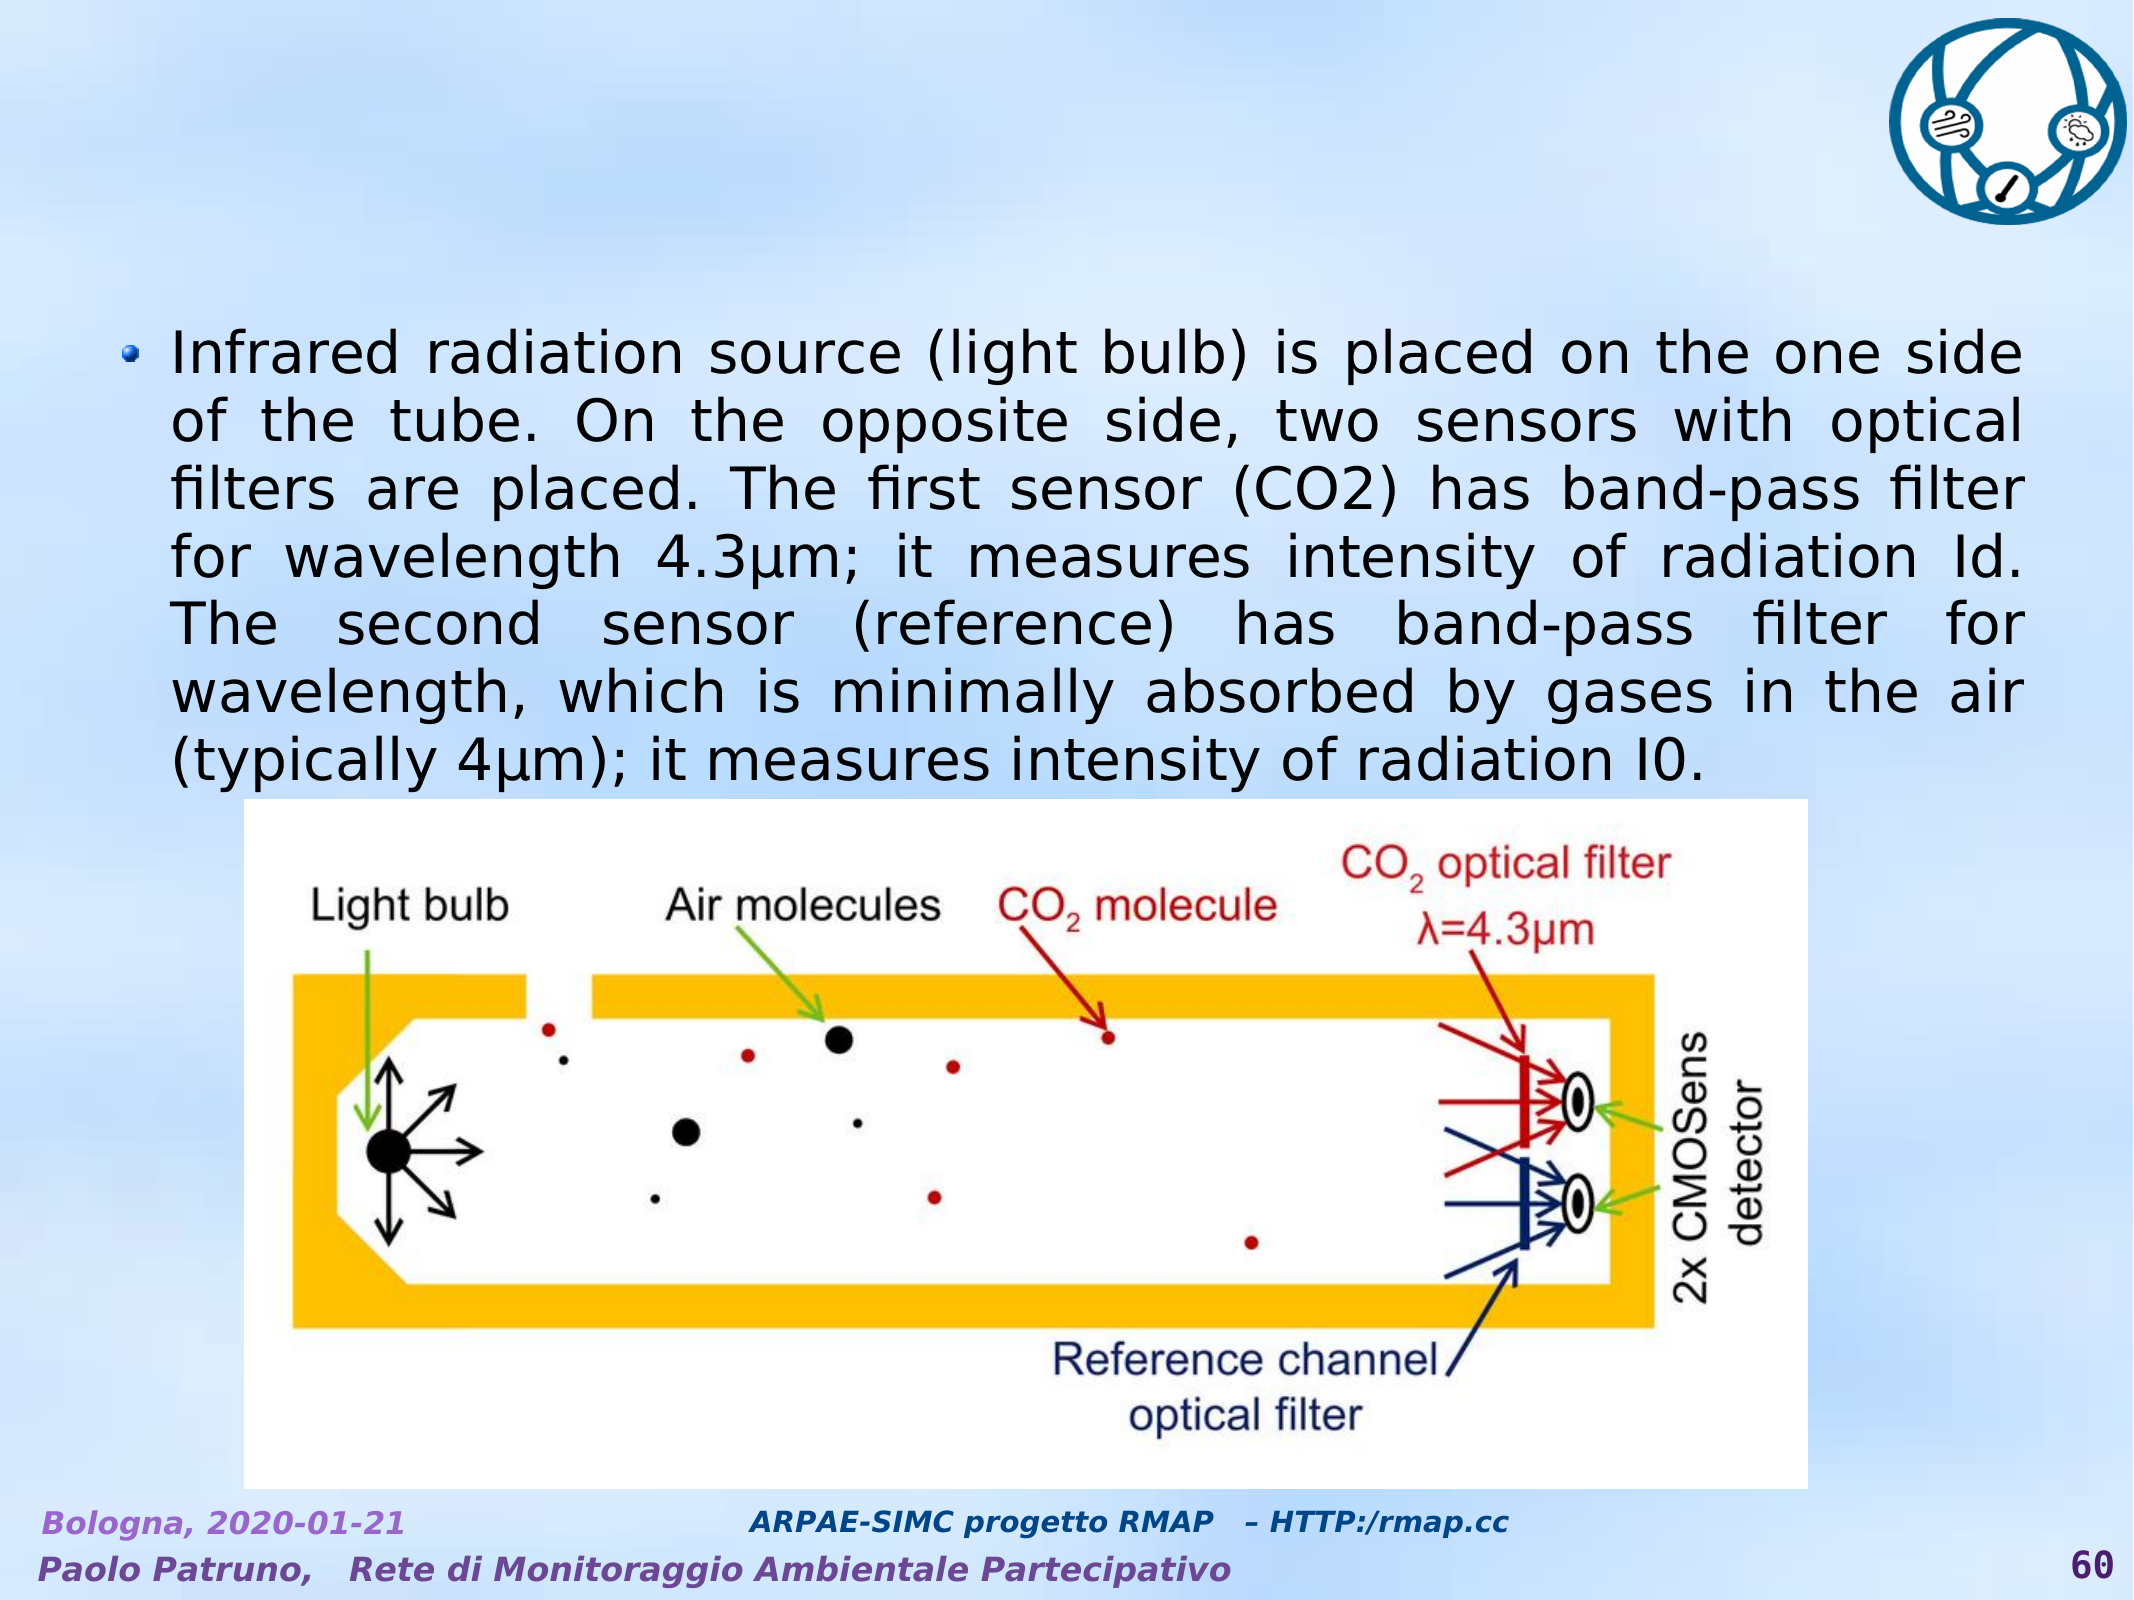

#
Infrared radiation source (light bulb) is placed on the one side of the tube. On the opposite side, two sensors with optical filters are placed. The first sensor (CO2) has band-pass filter for wavelength 4.3µm; it measures intensity of radiation Id. The second sensor (reference) has band-pass filter for wavelength, which is minimally absorbed by gases in the air (typically 4µm); it measures intensity of radiation I0.